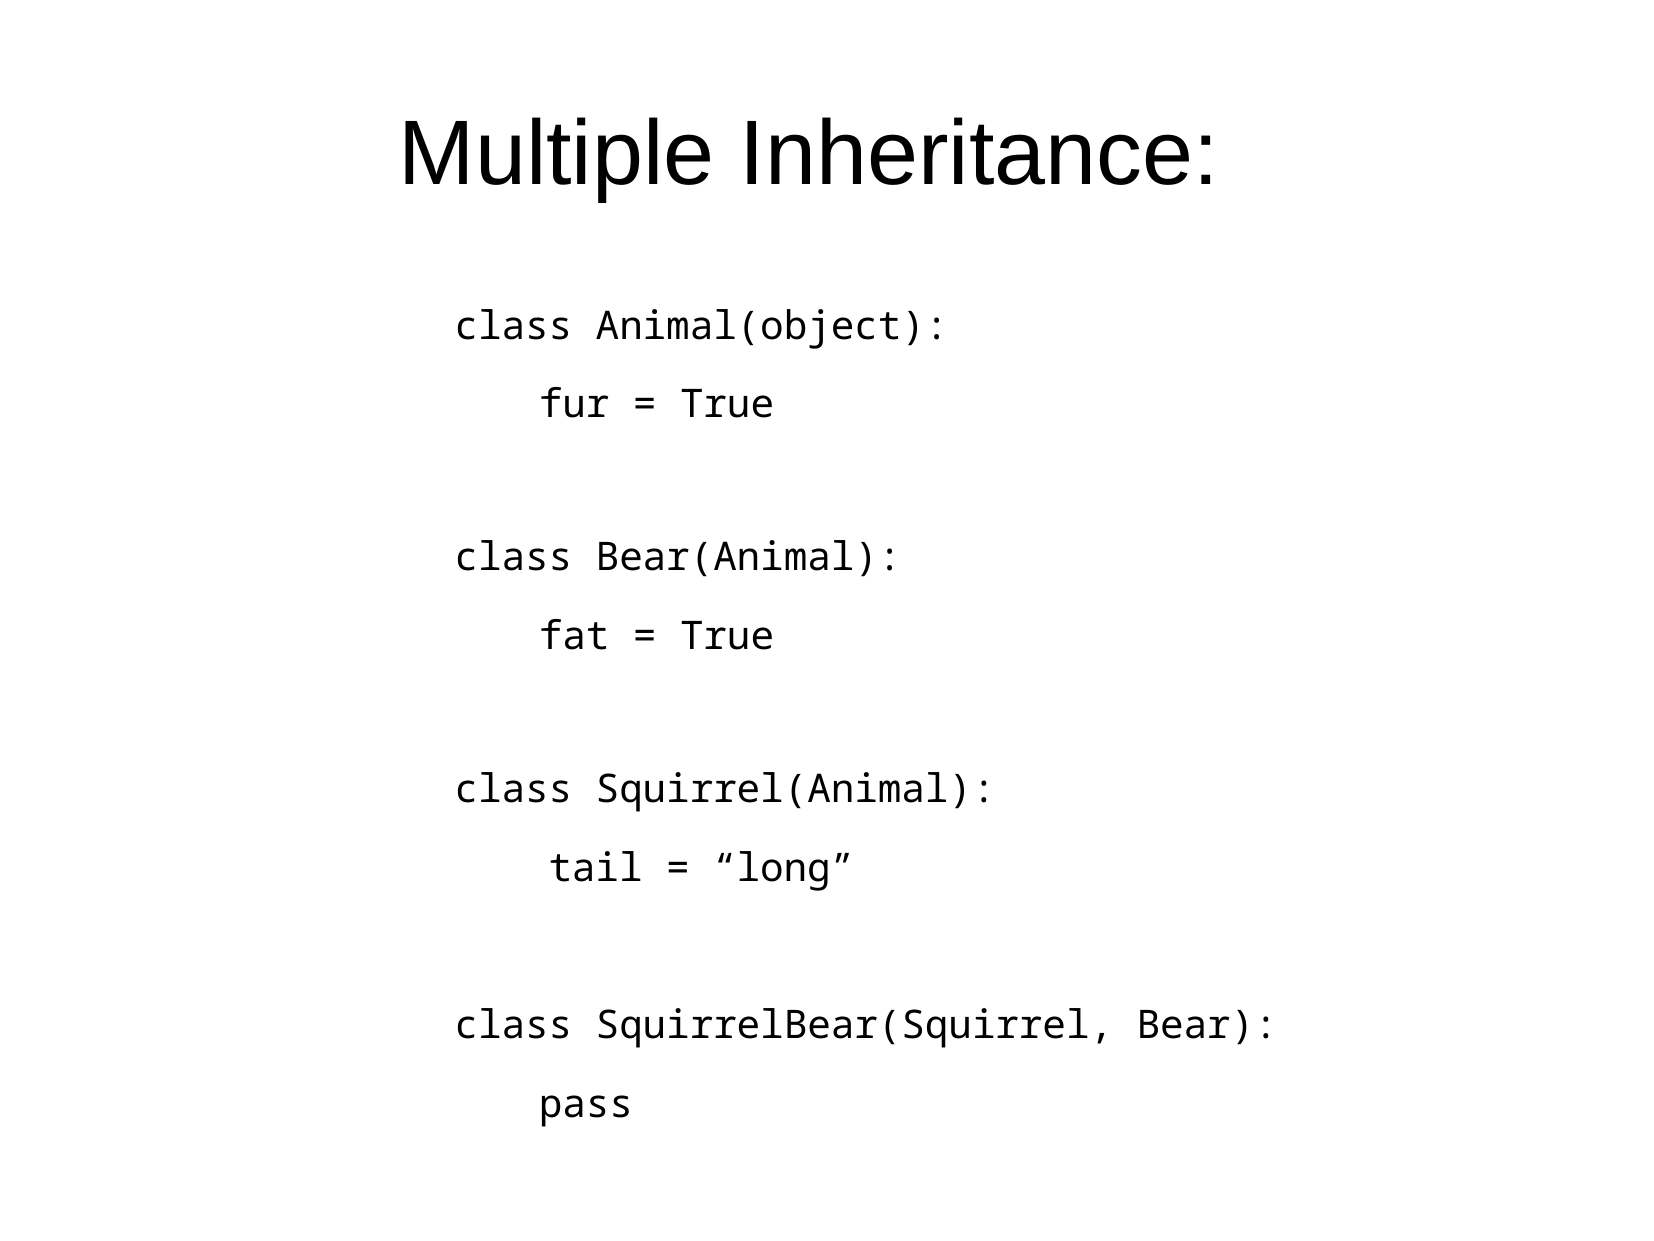

# Multiple Inheritance:
class Animal(object):
 fur = True
class Bear(Animal):
 fat = True
class Squirrel(Animal):
 tail = “long”
class SquirrelBear(Squirrel, Bear):
 pass